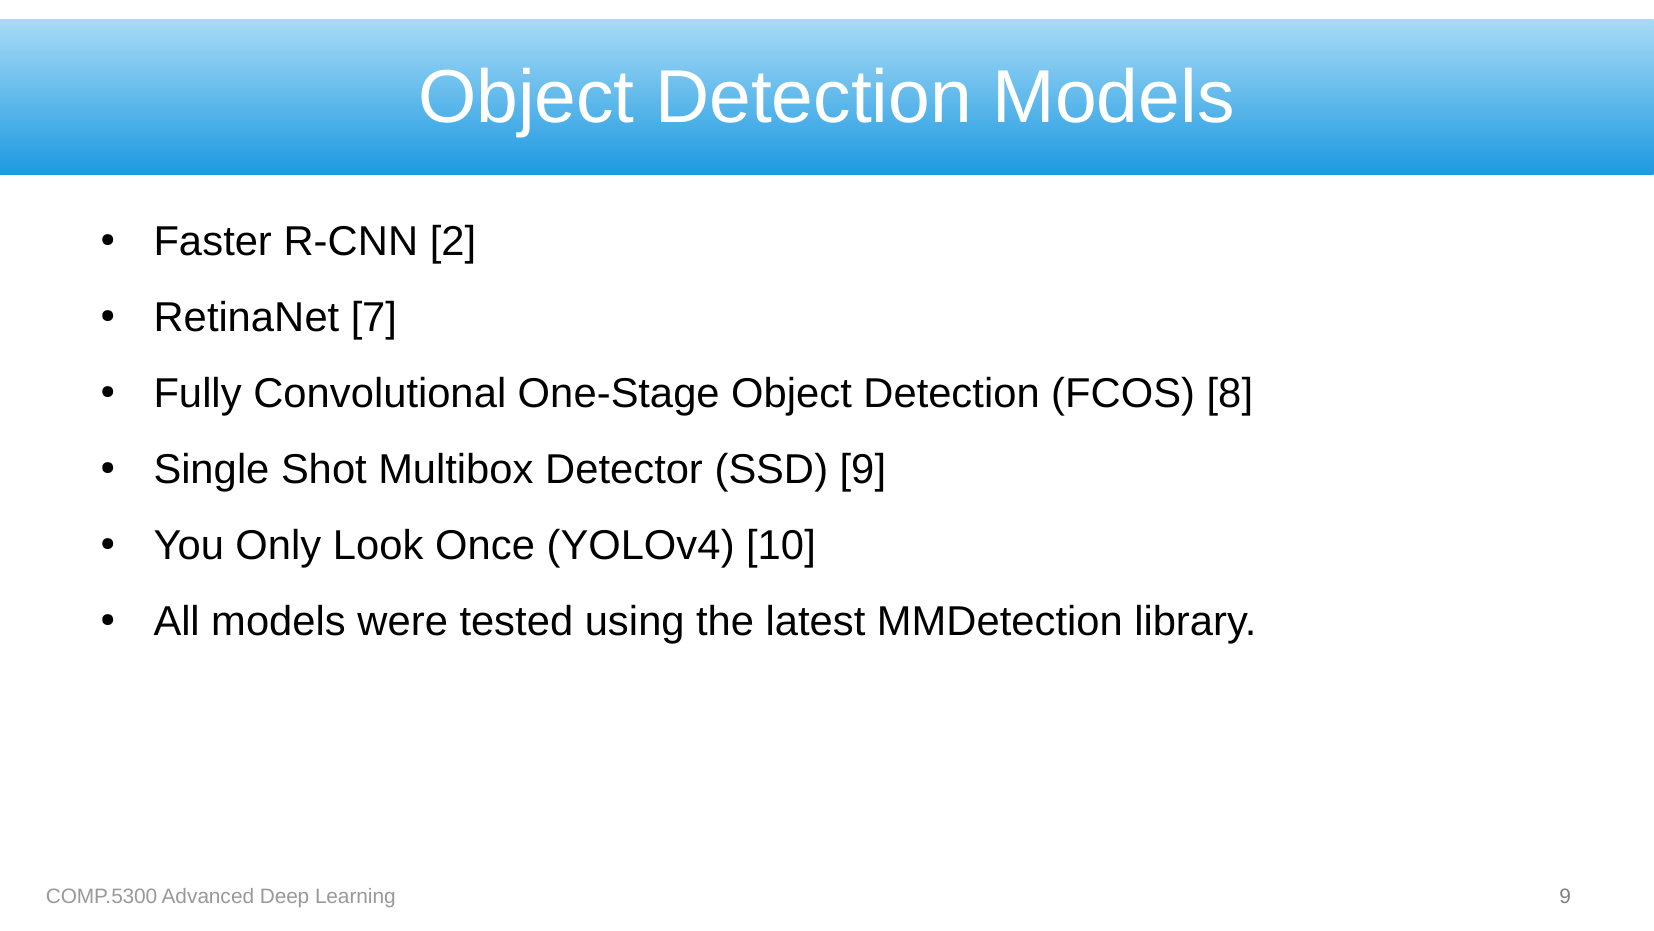

# Object Detection Models
Faster R-CNN [2]
RetinaNet [7]
Fully Convolutional One-Stage Object Detection (FCOS) [8]
Single Shot Multibox Detector (SSD) [9]
You Only Look Once (YOLOv4) [10]
All models were tested using the latest MMDetection library.
9